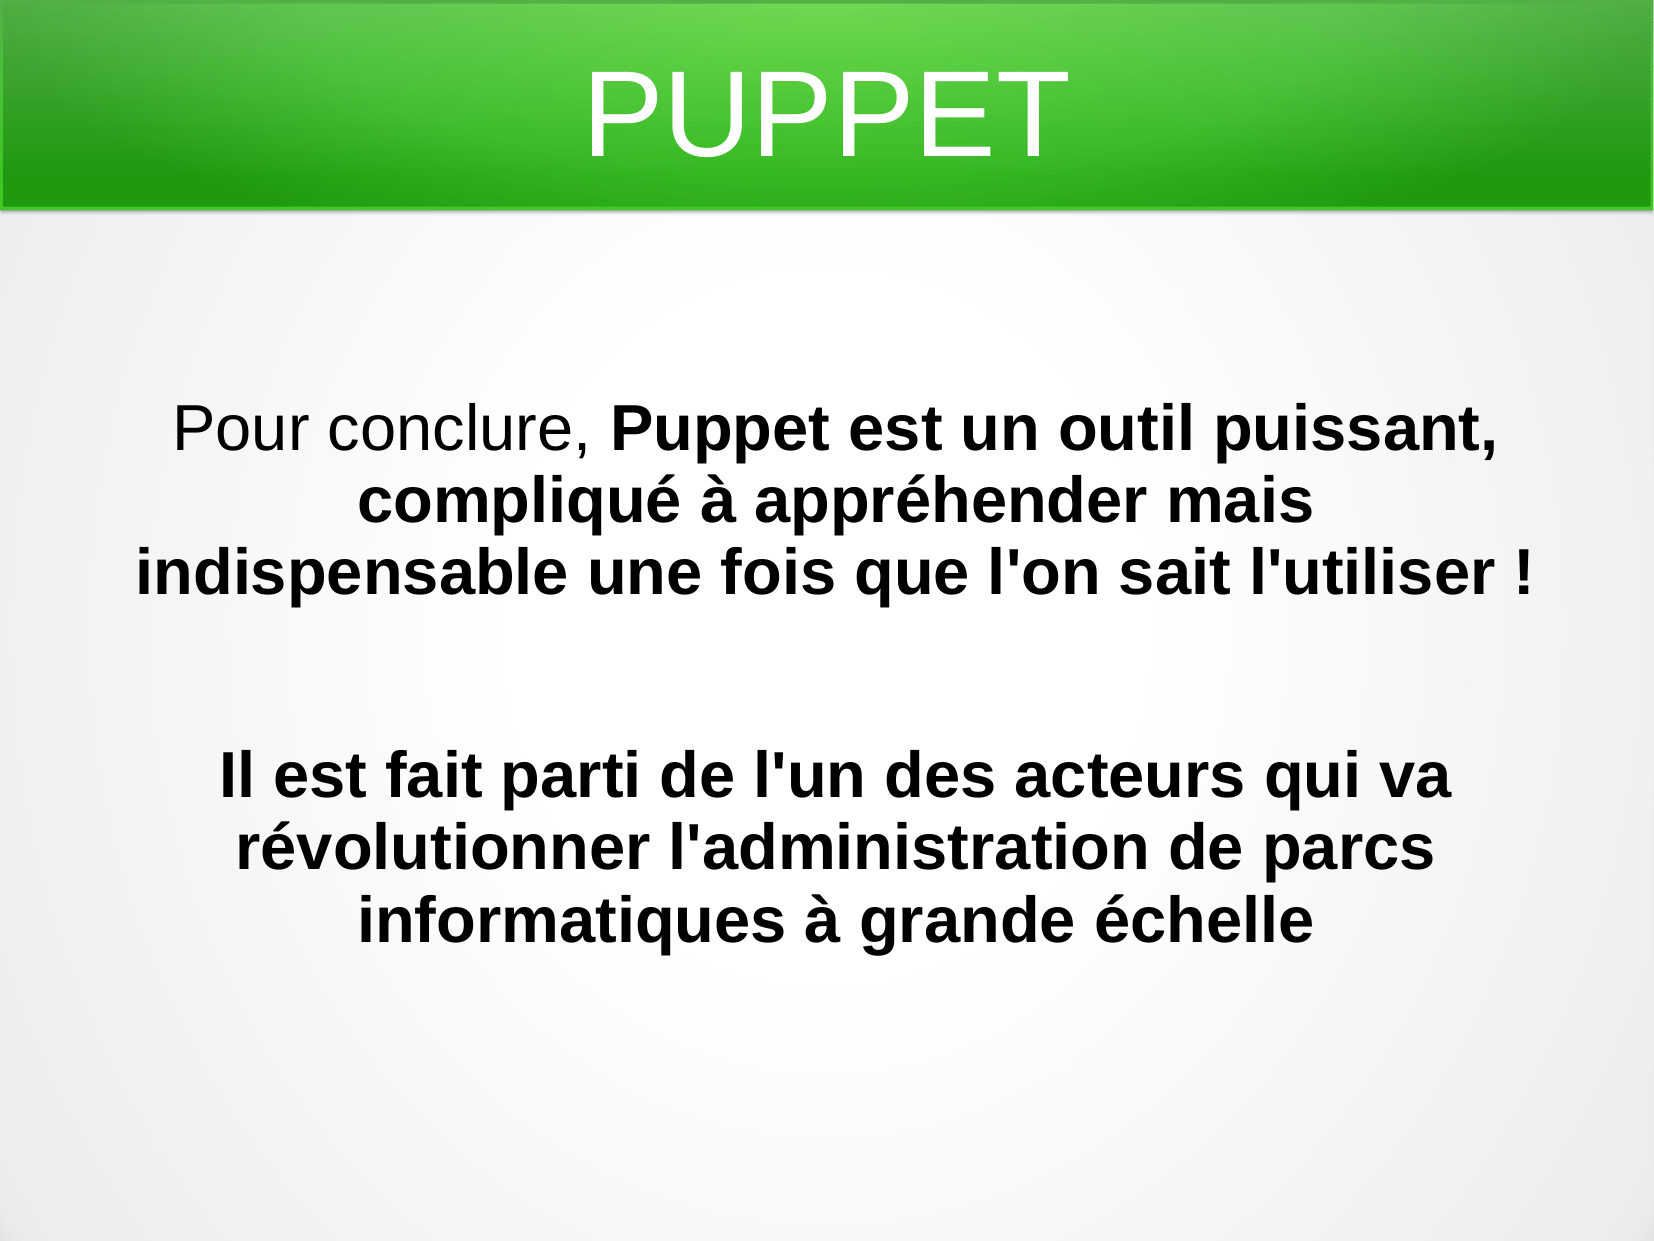

# PUPPET
Pour conclure, Puppet est un outil puissant, compliqué à appréhender mais indispensable une fois que l'on sait l'utiliser !
Il est fait parti de l'un des acteurs qui va révolutionner l'administration de parcs informatiques à grande échelle